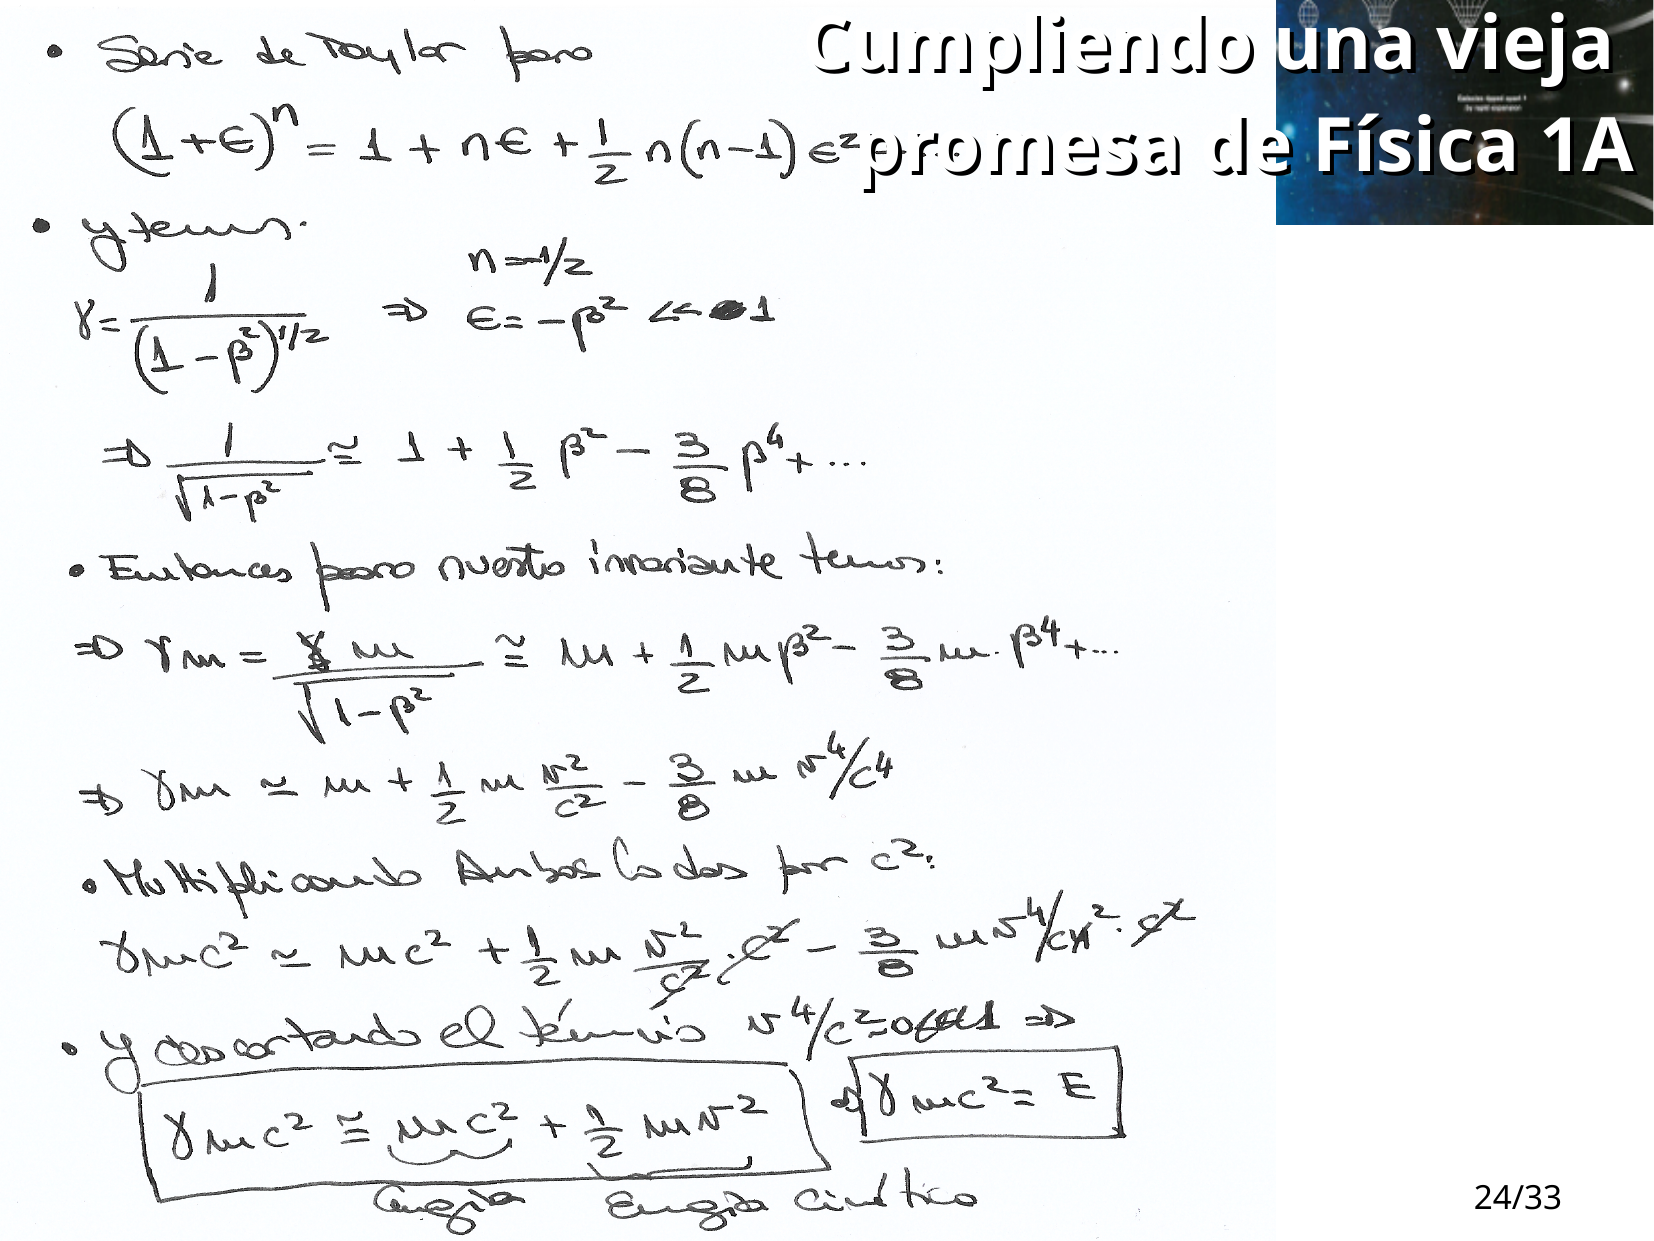

# Cumpliendo una vieja promesa de Física 1A
Ago 25, 2016
H. Asorey - IPAC 2016 - 03/16
24